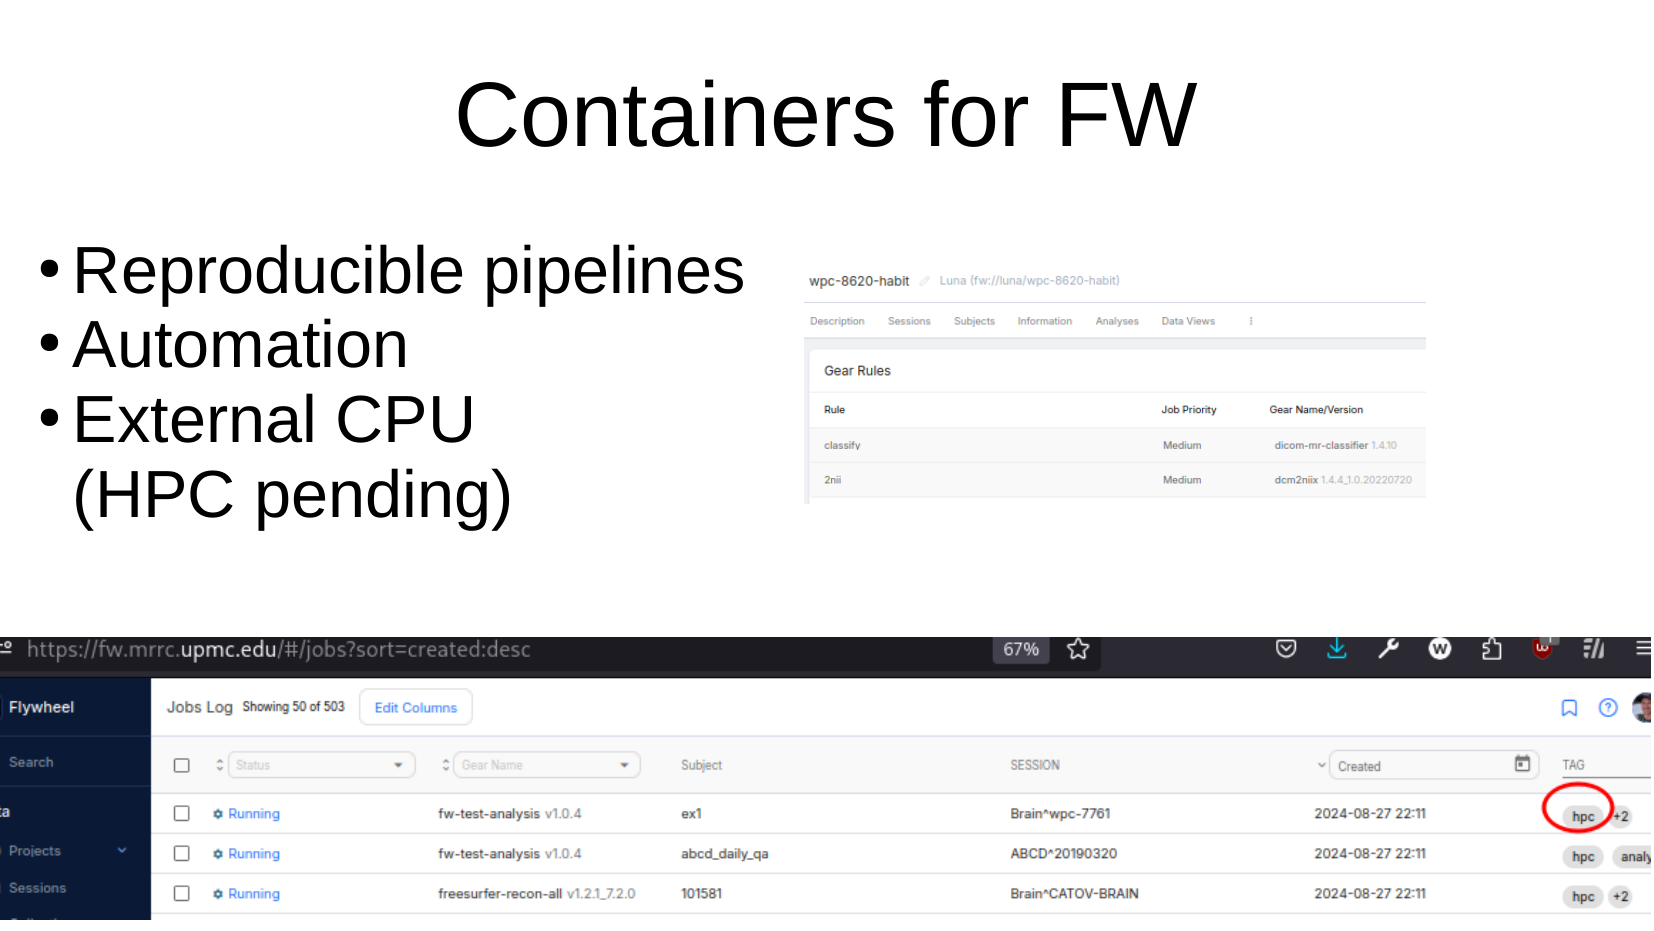

# Containers for FW
Reproducible pipelines
Automation
External CPU
(HPC pending)